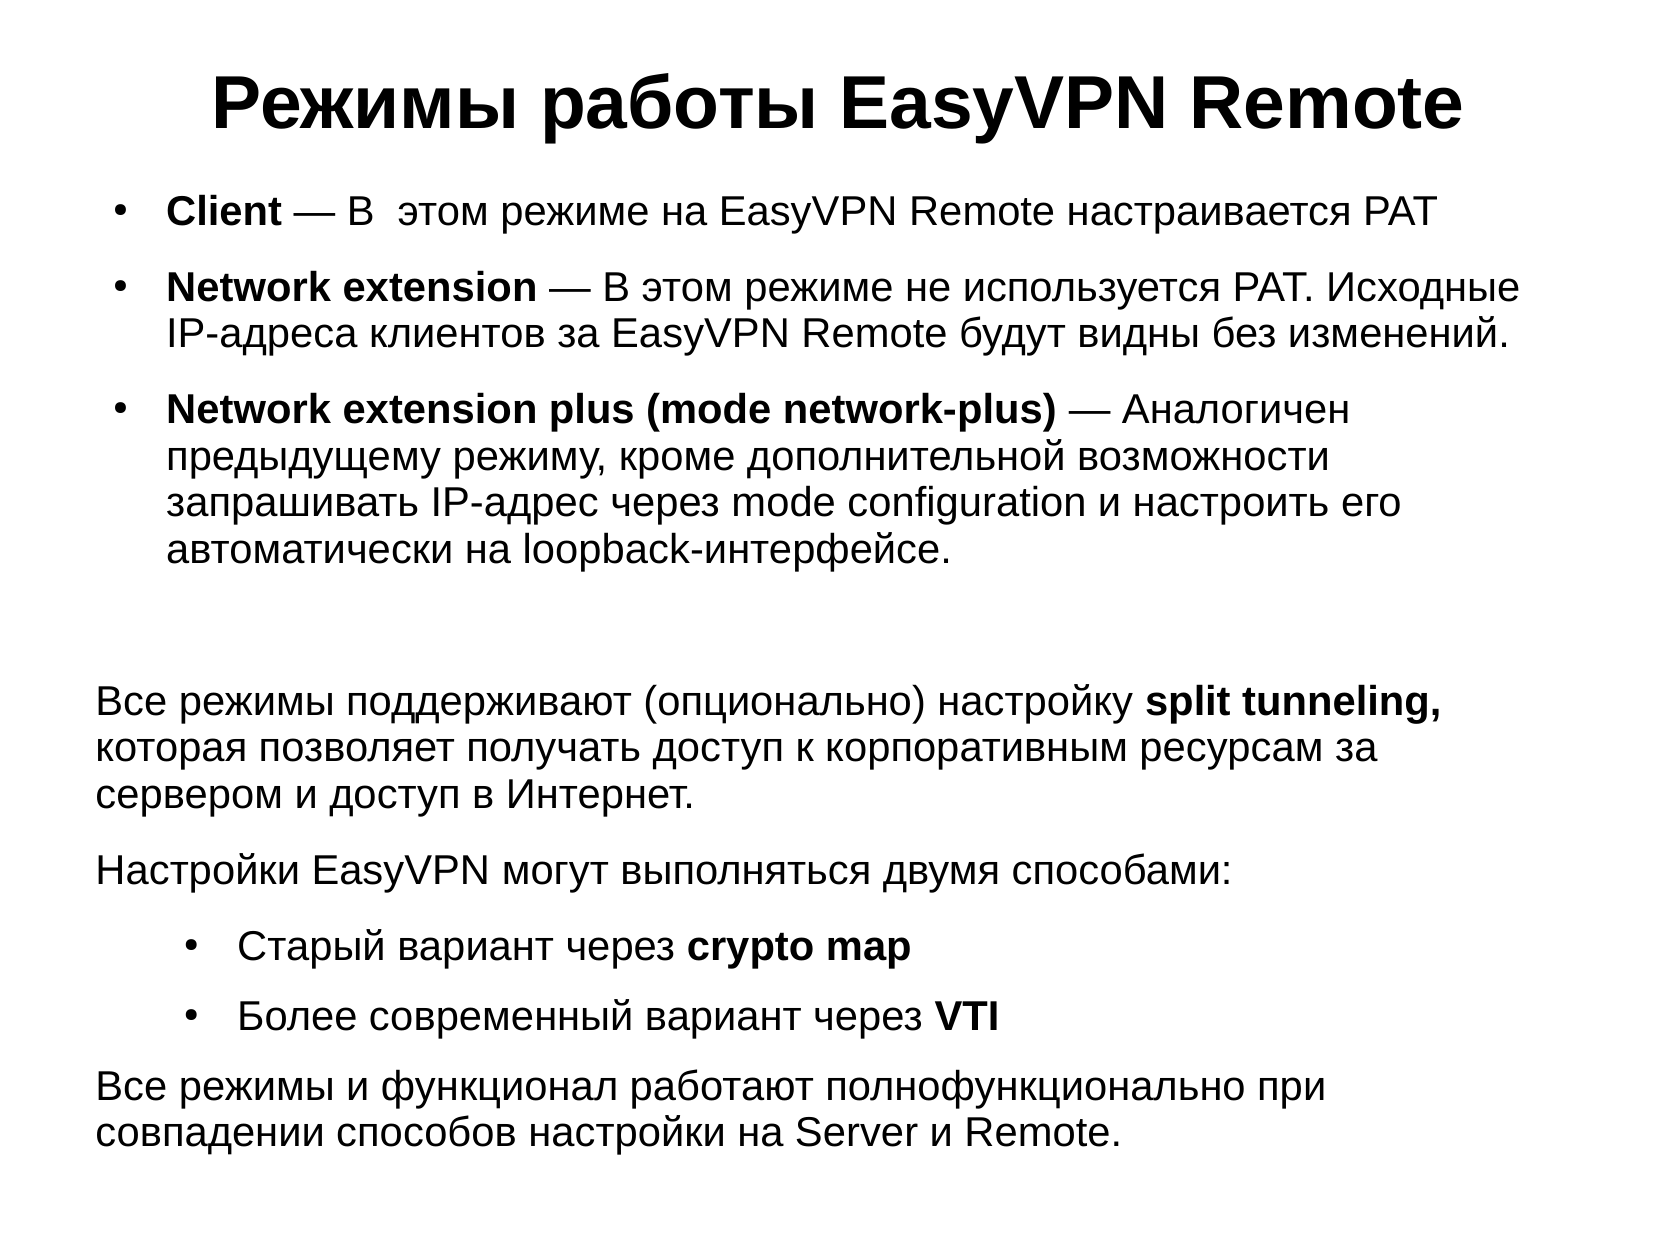

Режимы работы EasyVPN Remote
# Client — В этом режиме на EasyVPN Remote настраивается PAT
Network extension — В этом режиме не используется PAT. Исходные IP-адреса клиентов за EasyVPN Remote будут видны без изменений.
Network extension plus (mode network-plus) — Аналогичен предыдущему режиму, кроме дополнительной возможности запрашивать IP-адрес через mode configuration и настроить его автоматически на loopback-интерфейсе.
Все режимы поддерживают (опционально) настройку split tunneling, которая позволяет получать доступ к корпоративным ресурсам за сервером и доступ в Интернет.
Настройки EasyVPN могут выполняться двумя способами:
Старый вариант через crypto map
Более современный вариант через VTI
Все режимы и функционал работают полнофункционально при совпадении способов настройки на Server и Remote.